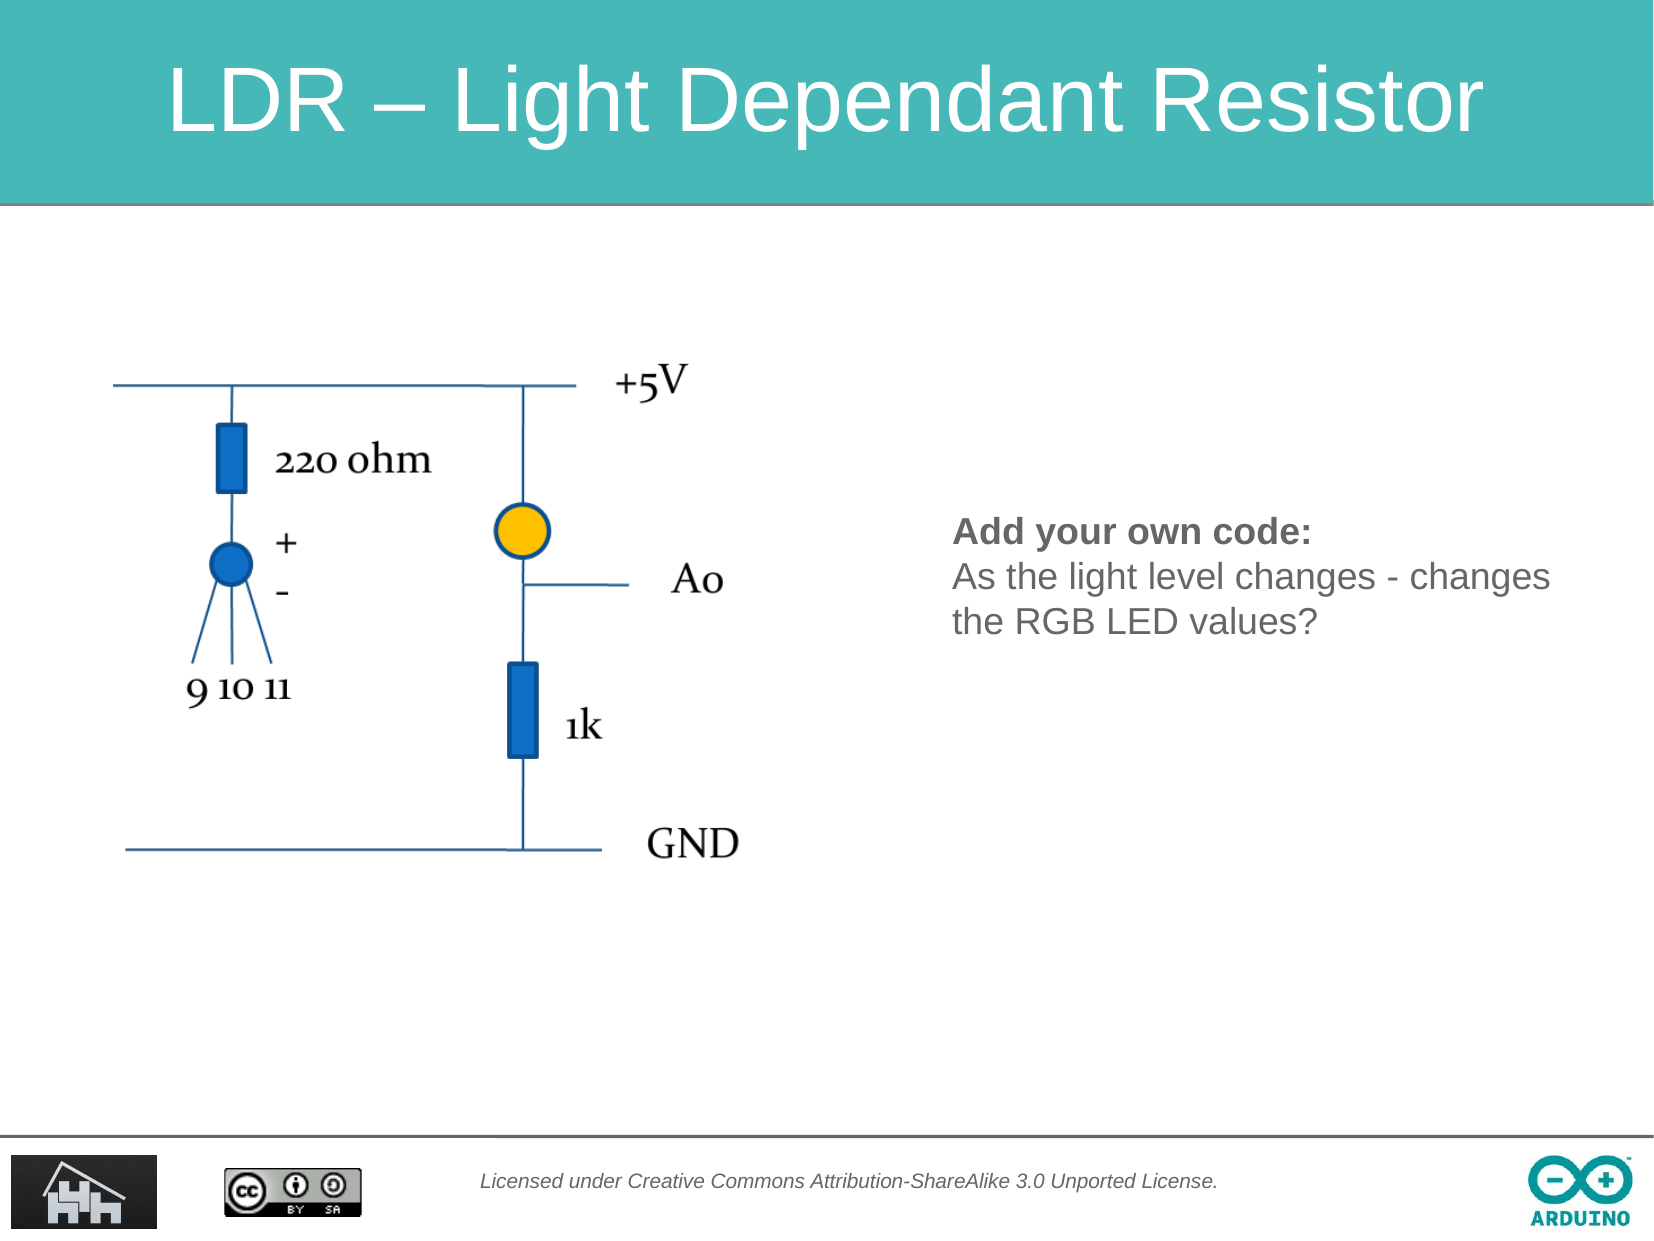

# LDR – Light Dependant Resistor
Add your own code:
As the light level changes - changes the RGB LED values?